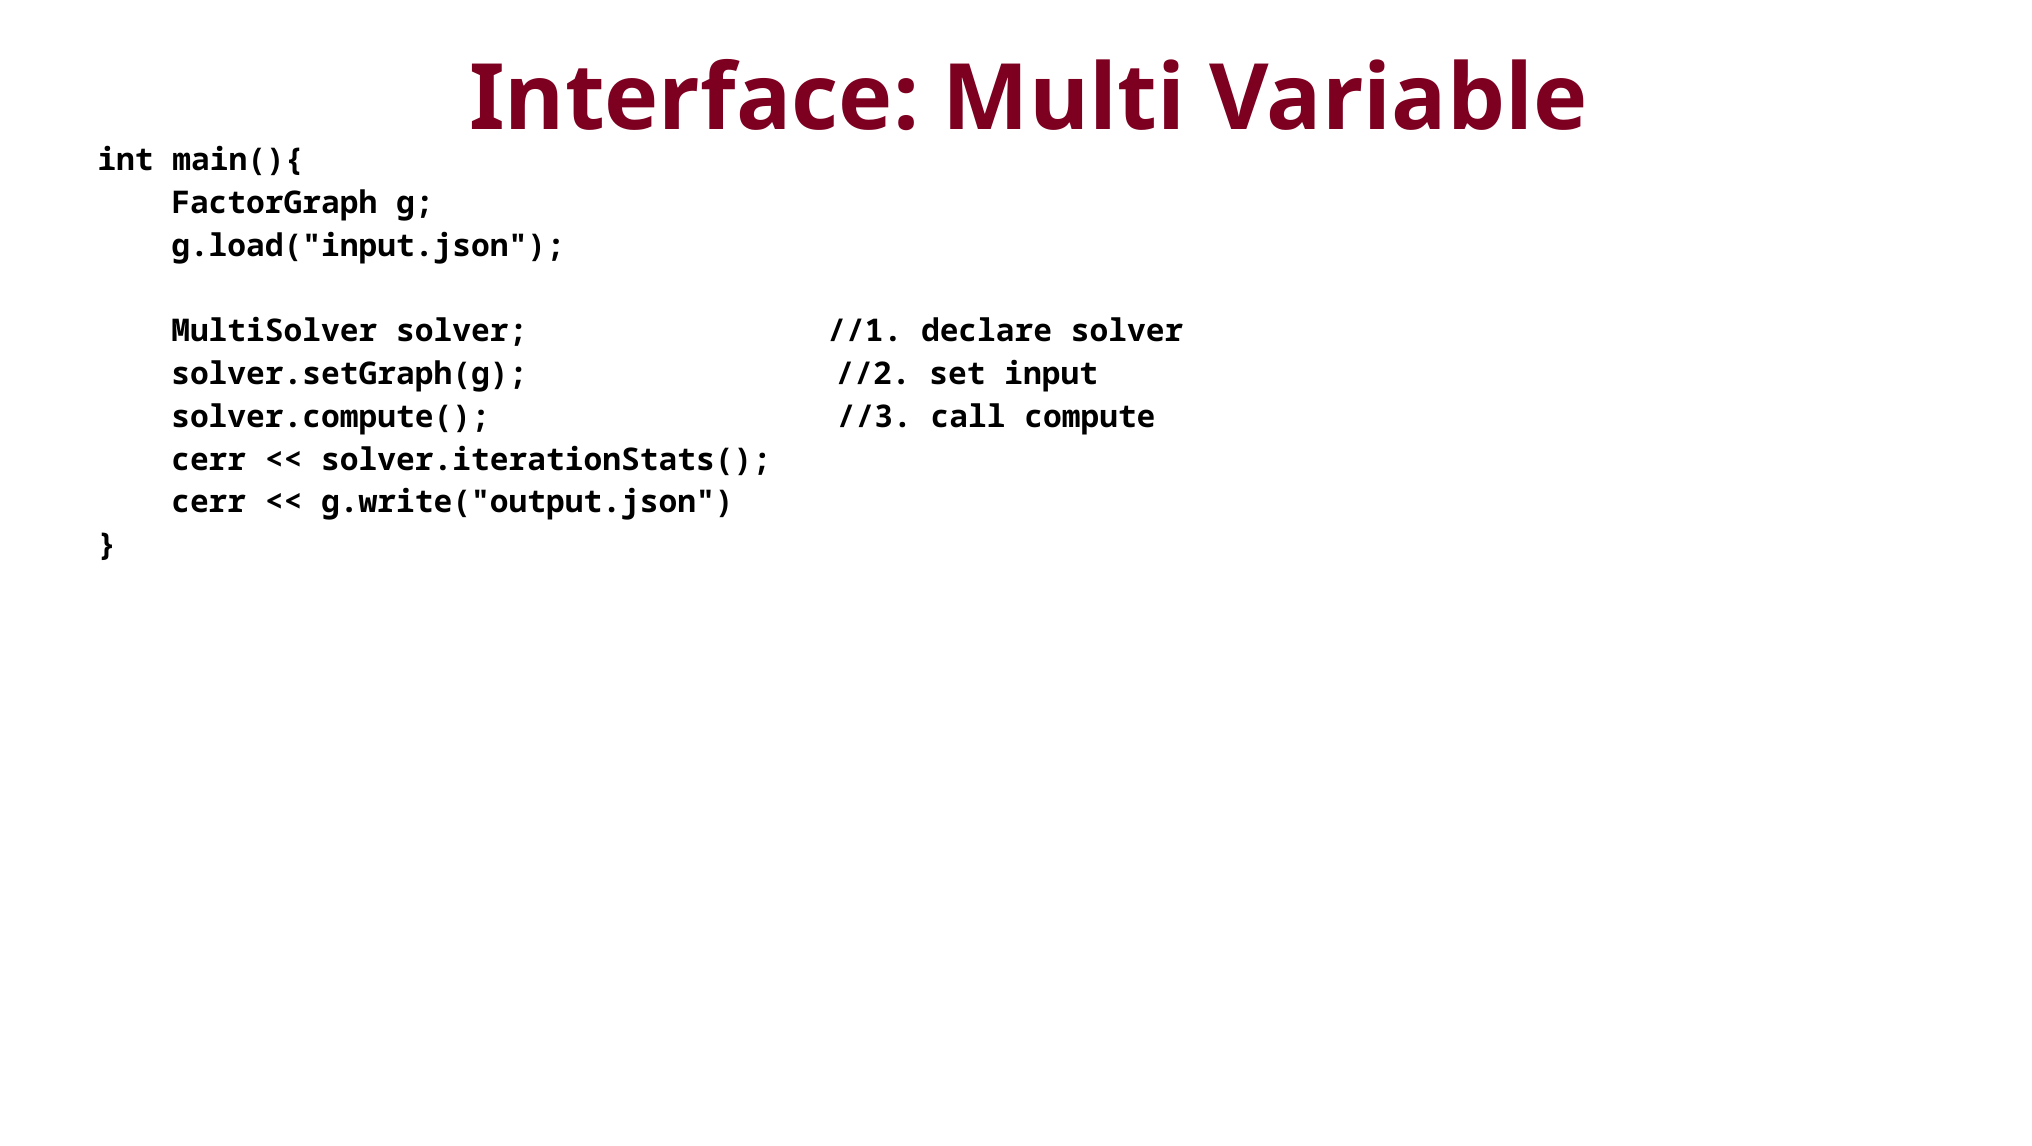

# Interface: Multi Variable
int main(){
	FactorGraph g;
	g.load("input.json");
	MultiSolver solver; //1. declare solver
	solver.setGraph(g);					//2. set input
	solver.compute();				 //3. call compute
	cerr << solver.iterationStats();
	cerr << g.write("output.json")
}